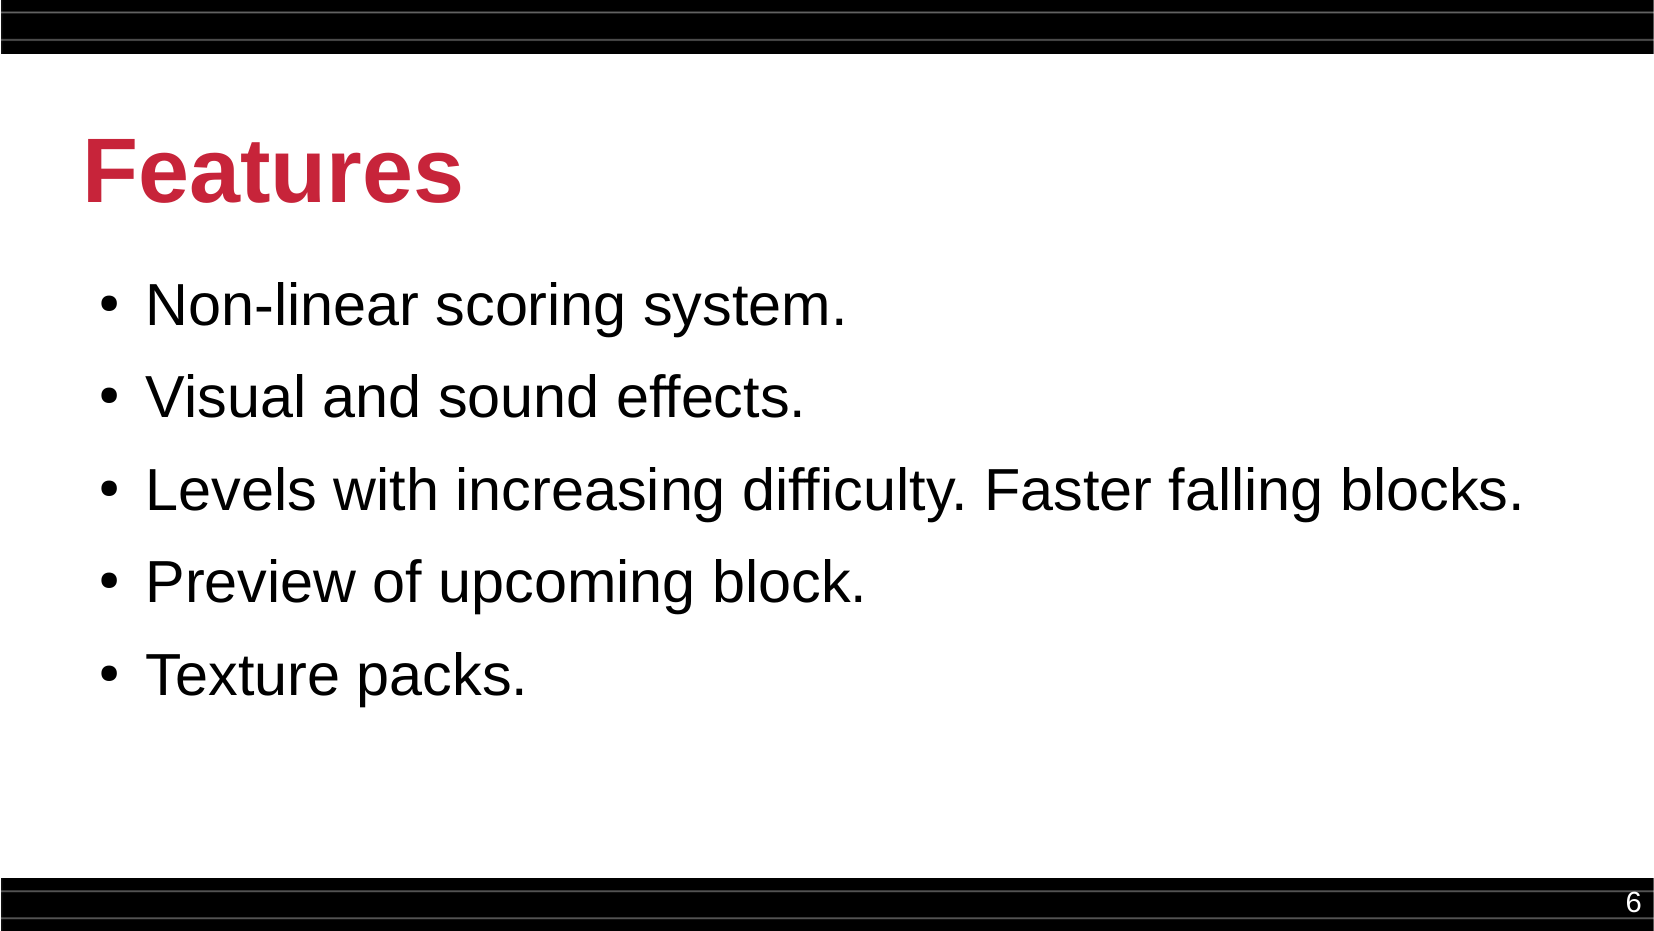

# Features
Non-linear scoring system.
Visual and sound effects.
Levels with increasing difficulty. Faster falling blocks.
Preview of upcoming block.
Texture packs.